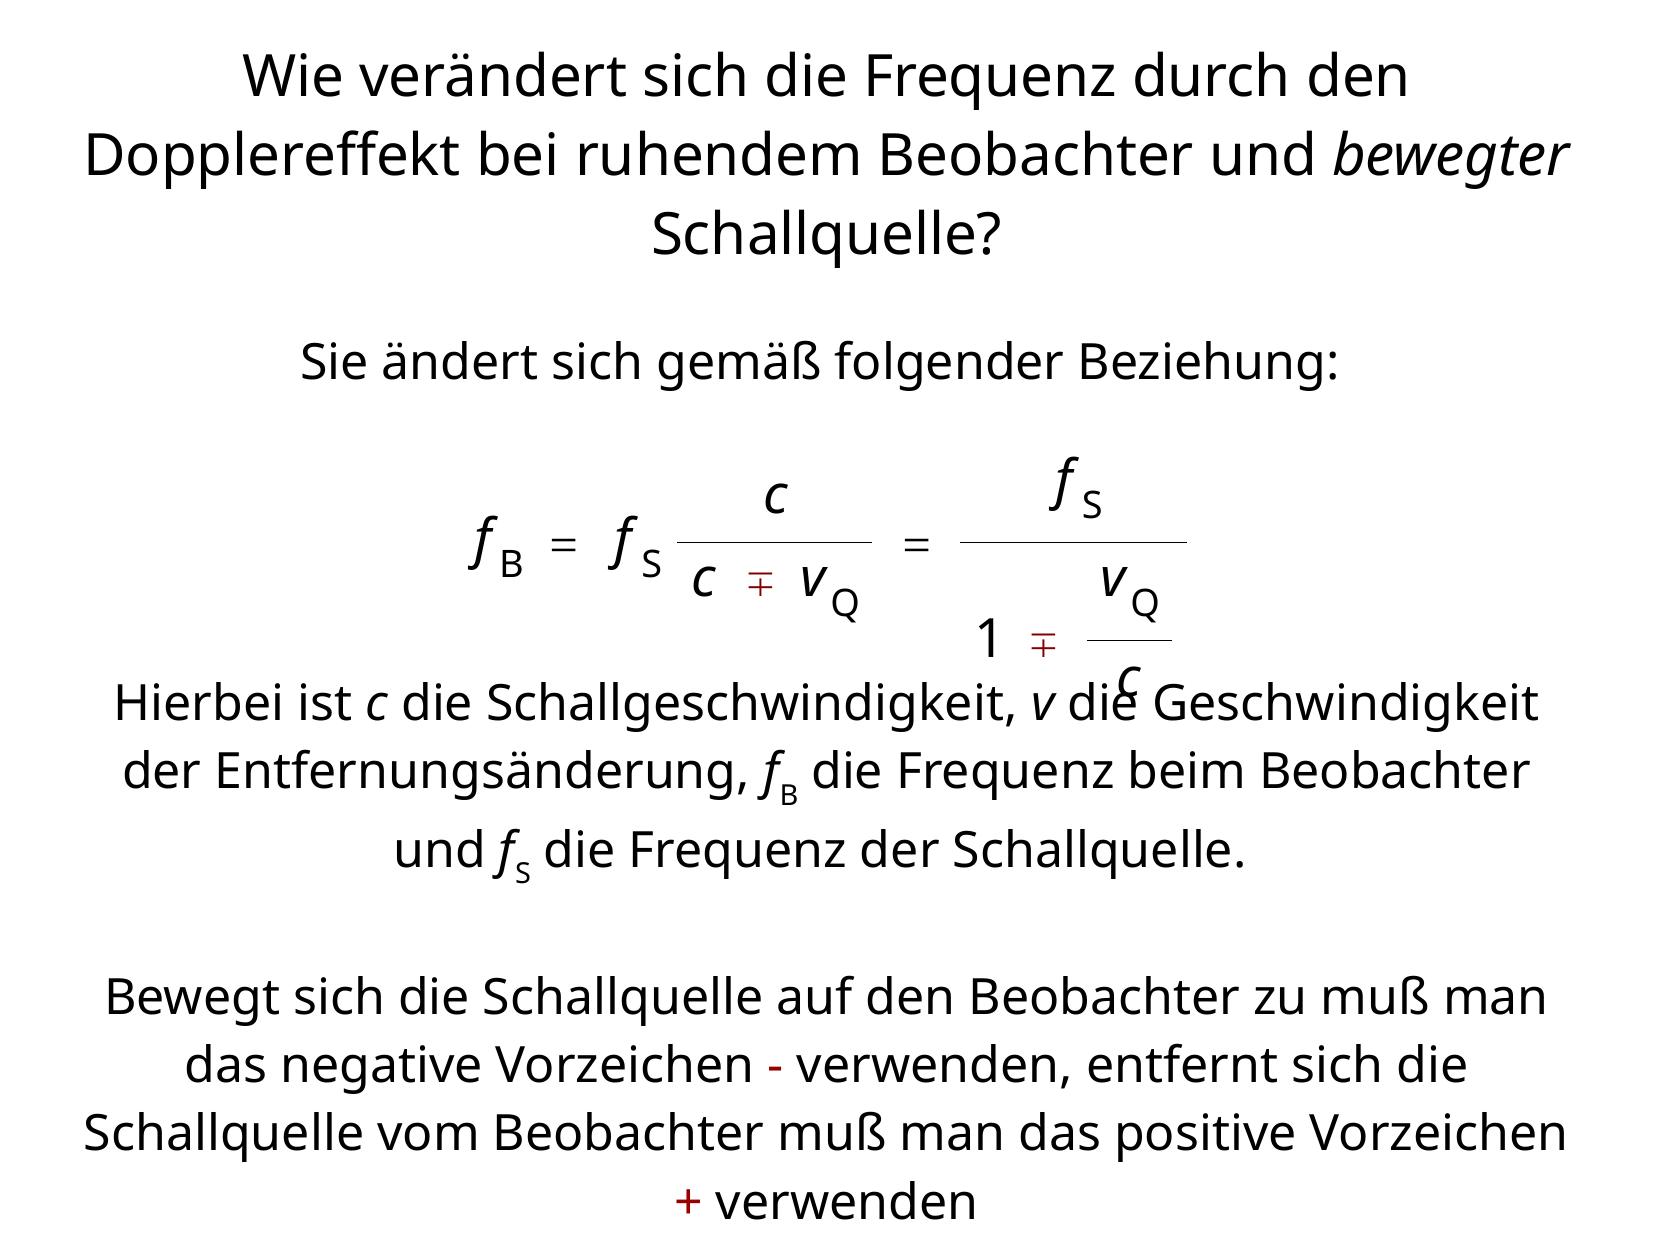

# Wie verändert sich die Frequenz durch den Dopplereffekt bei ruhendem Beobachter und bewegter Schallquelle?
Sie ändert sich gemäß folgender Beziehung:
Hierbei ist c die Schallgeschwindigkeit, v die Geschwindigkeit der Entfernungsänderung, fB die Frequenz beim Beobachter und fS die Frequenz der Schallquelle.
Bewegt sich die Schallquelle auf den Beobachter zu muß man das negative Vorzeichen - verwenden, entfernt sich die Schallquelle vom Beobachter muß man das positive Vorzeichen + verwenden